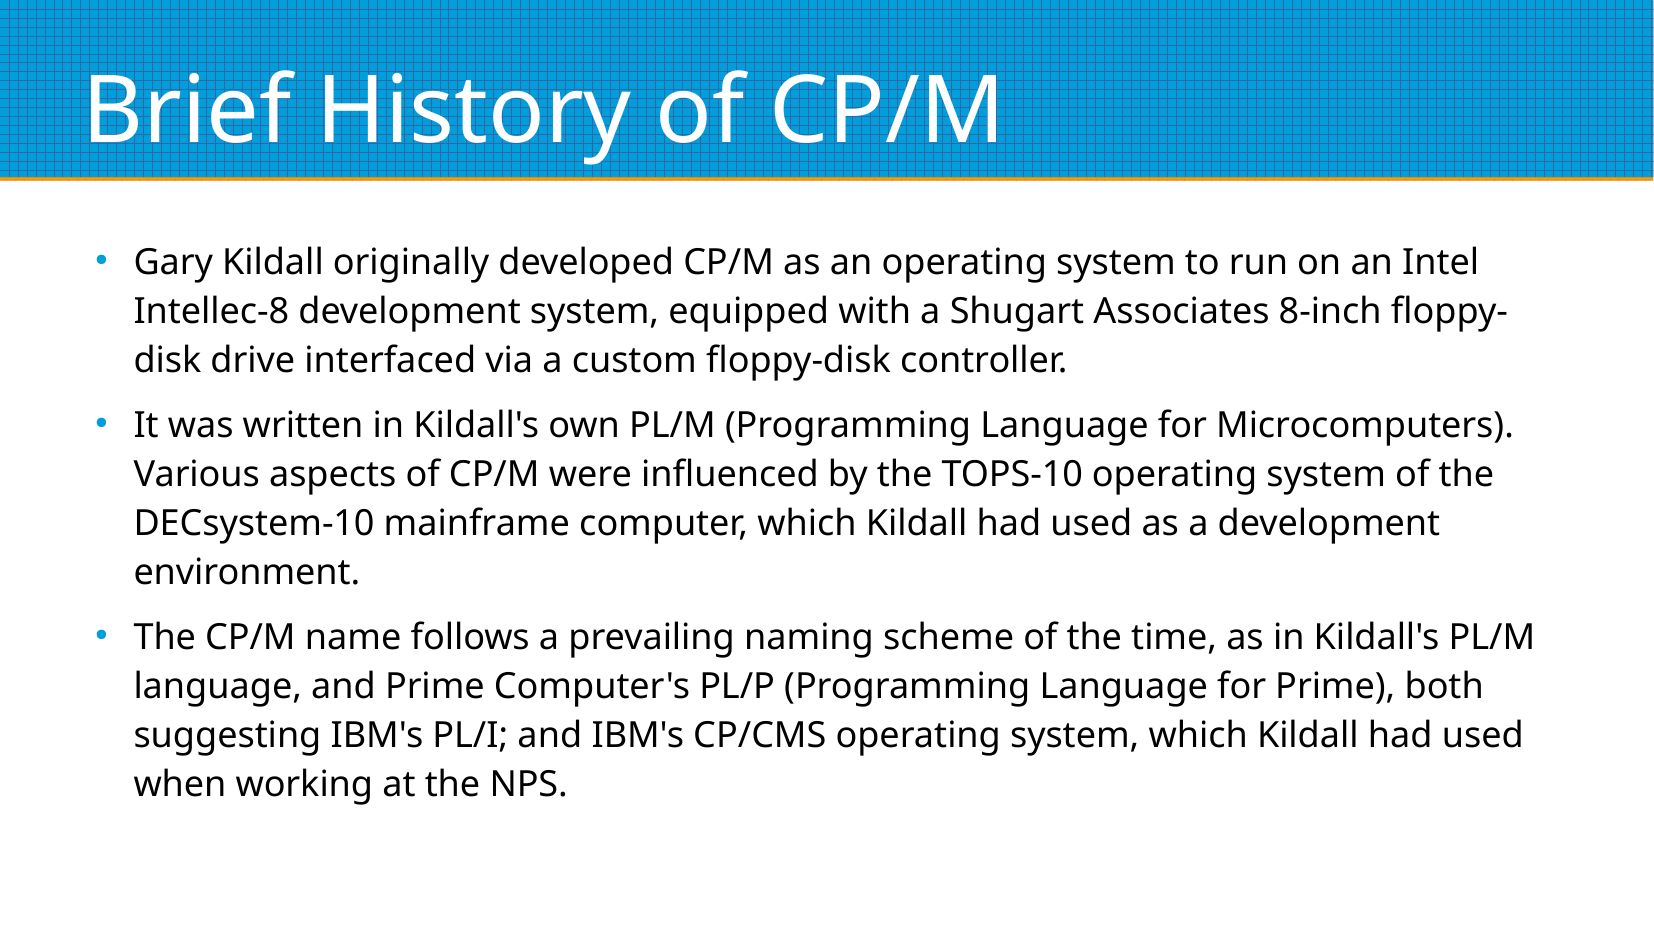

# Brief History of CP/M
Gary Kildall originally developed CP/M as an operating system to run on an Intel Intellec-8 development system, equipped with a Shugart Associates 8-inch floppy-disk drive interfaced via a custom floppy-disk controller.
It was written in Kildall's own PL/M (Programming Language for Microcomputers). Various aspects of CP/M were influenced by the TOPS-10 operating system of the DECsystem-10 mainframe computer, which Kildall had used as a development environment.
The CP/M name follows a prevailing naming scheme of the time, as in Kildall's PL/M language, and Prime Computer's PL/P (Programming Language for Prime), both suggesting IBM's PL/I; and IBM's CP/CMS operating system, which Kildall had used when working at the NPS.